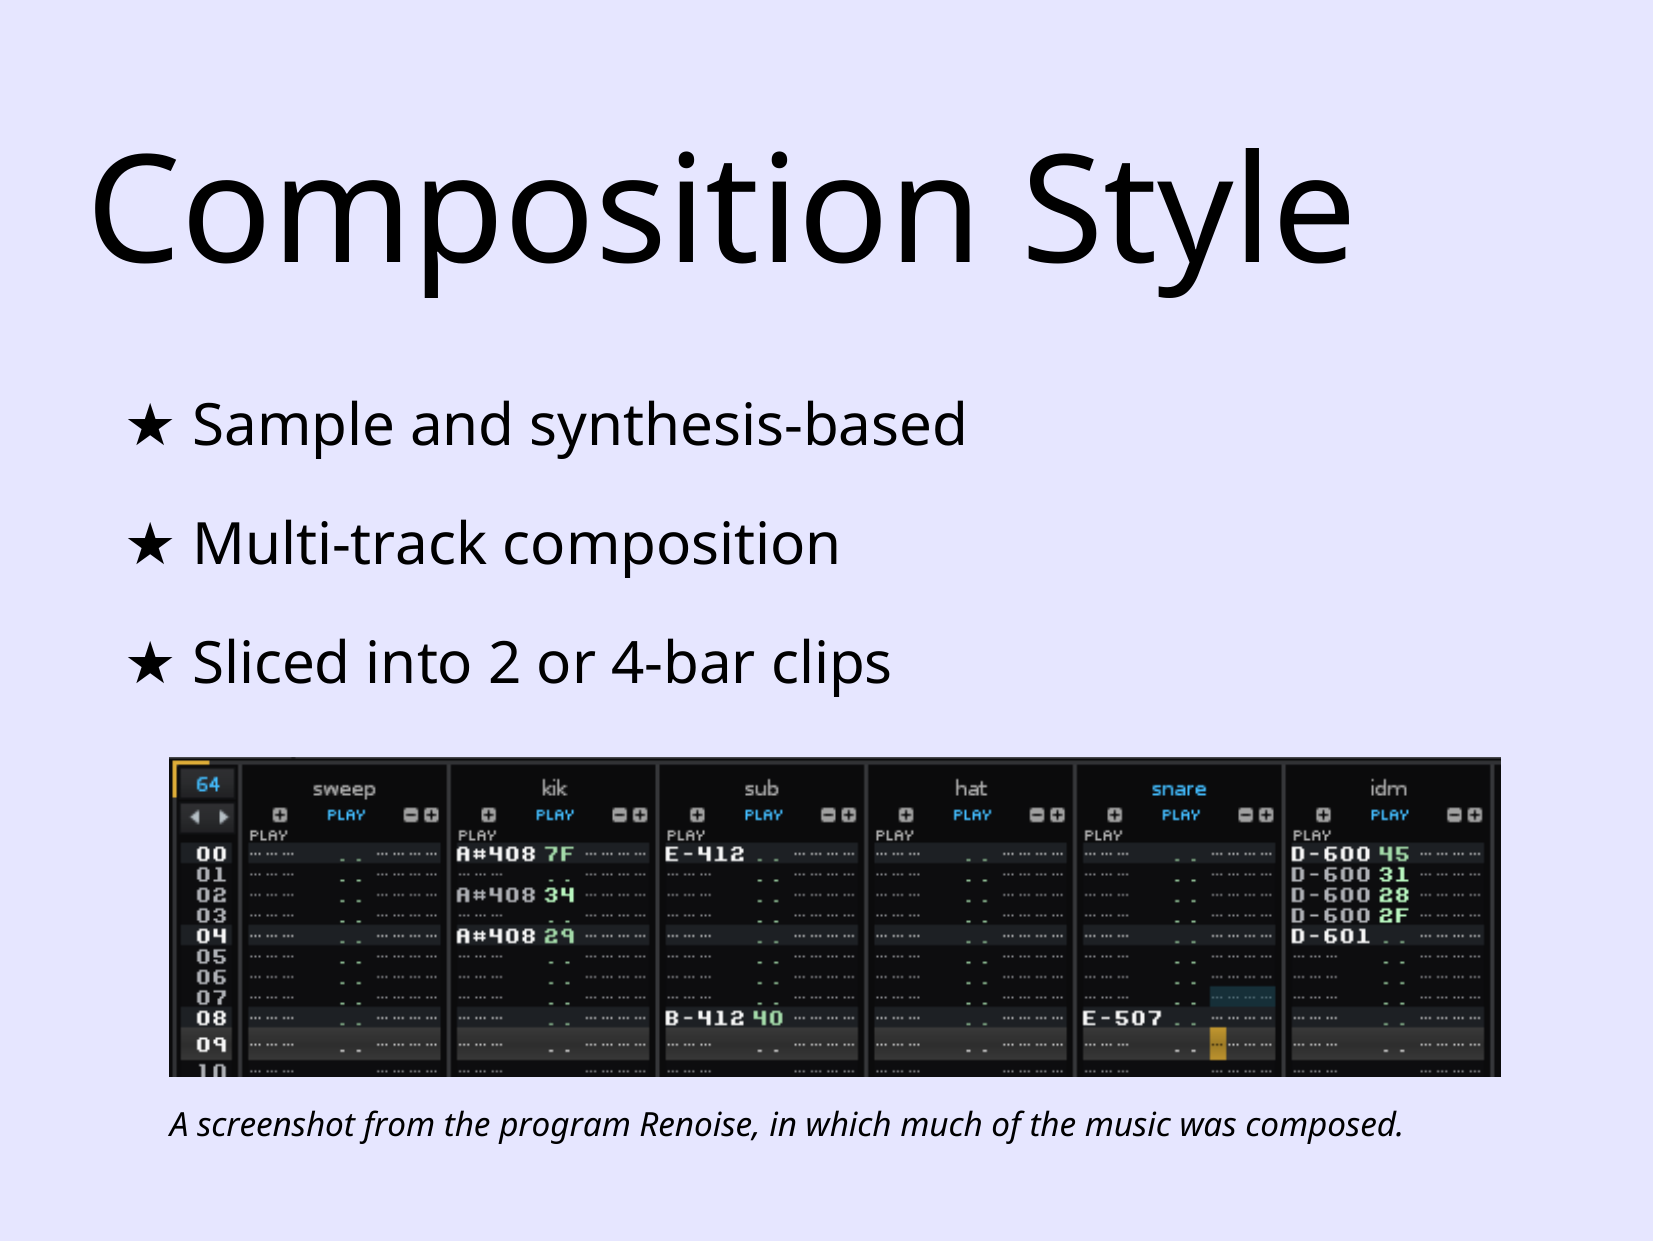

# Composition Style
★ Sample and synthesis-based
★ Multi-track composition
★ Sliced into 2 or 4-bar clips
A screenshot from the program Renoise, in which much of the music was composed.